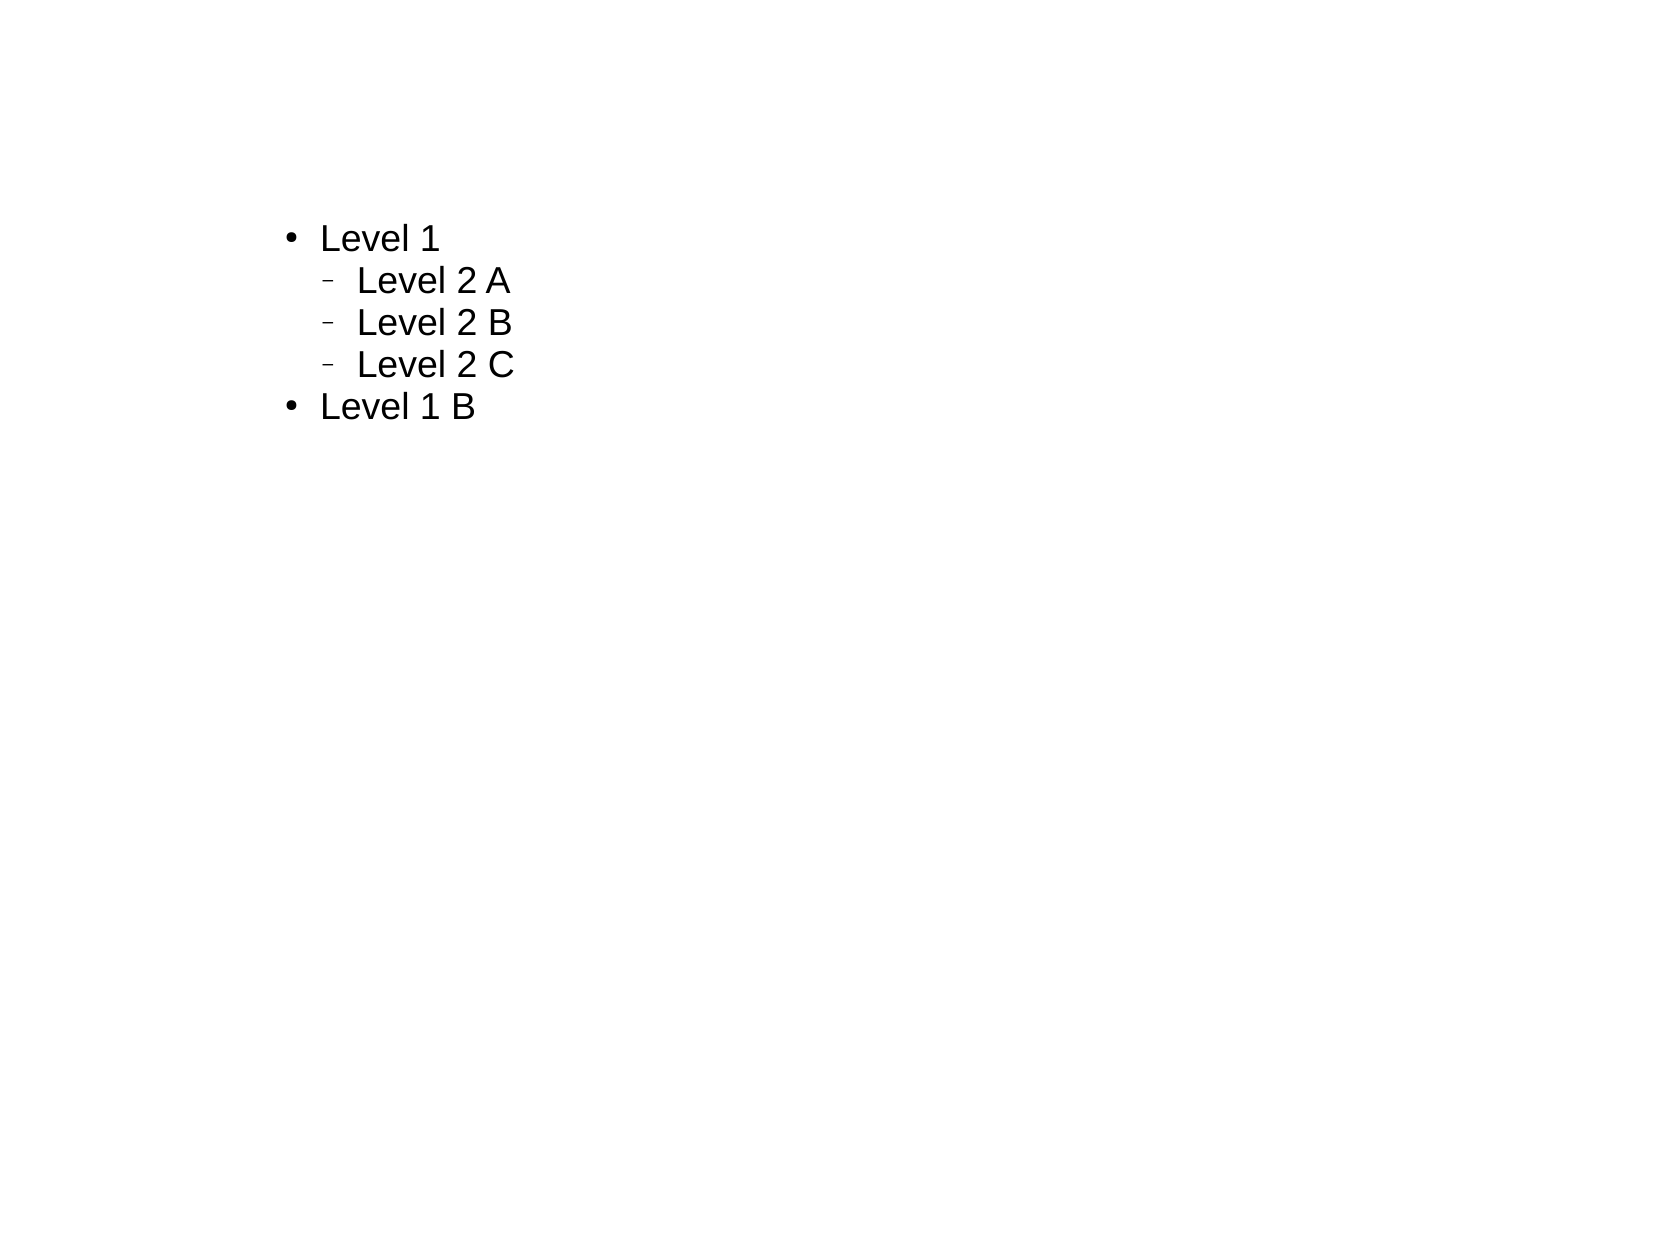

Level 1
Level 2 A
Level 2 B
Level 2 C
Level 1 B